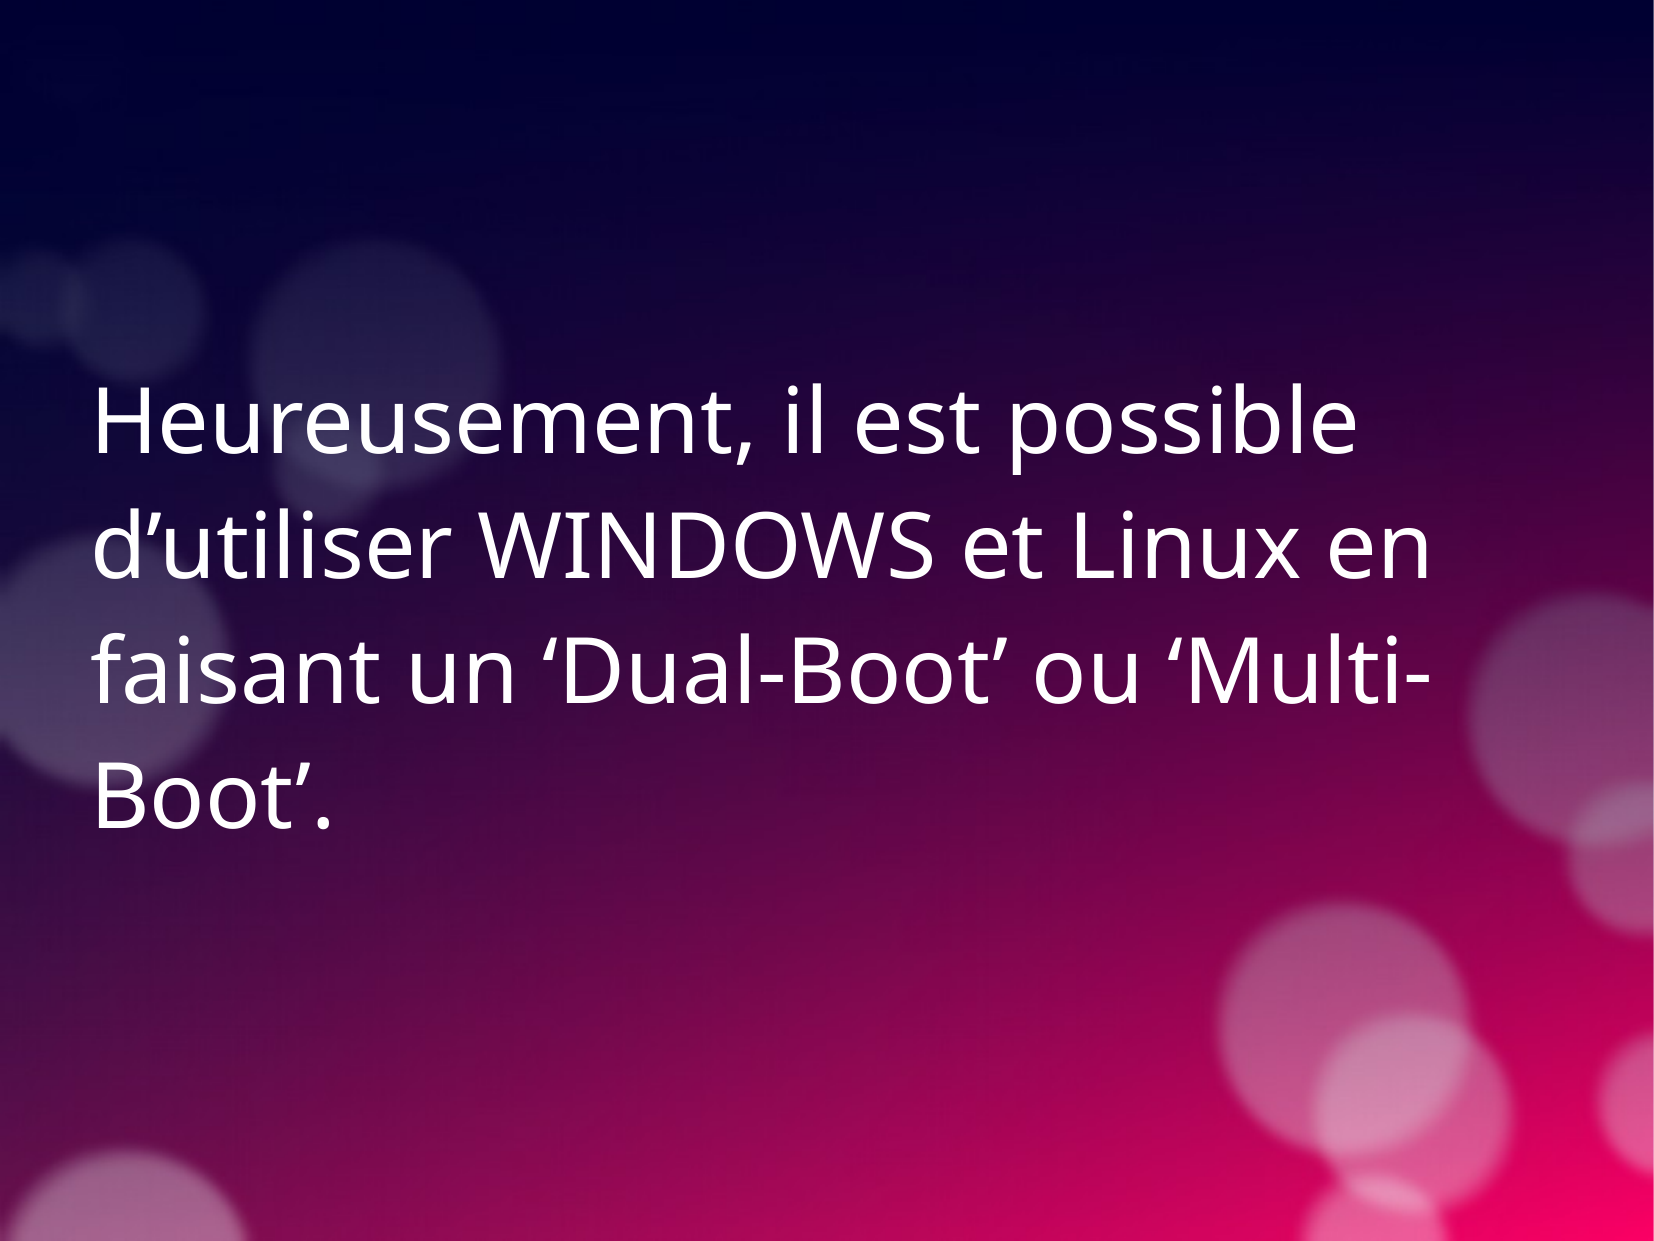

# Heureusement, il est possible d’utiliser WINDOWS et Linux en faisant un ‘Dual-Boot’ ou ‘Multi-Boot’.